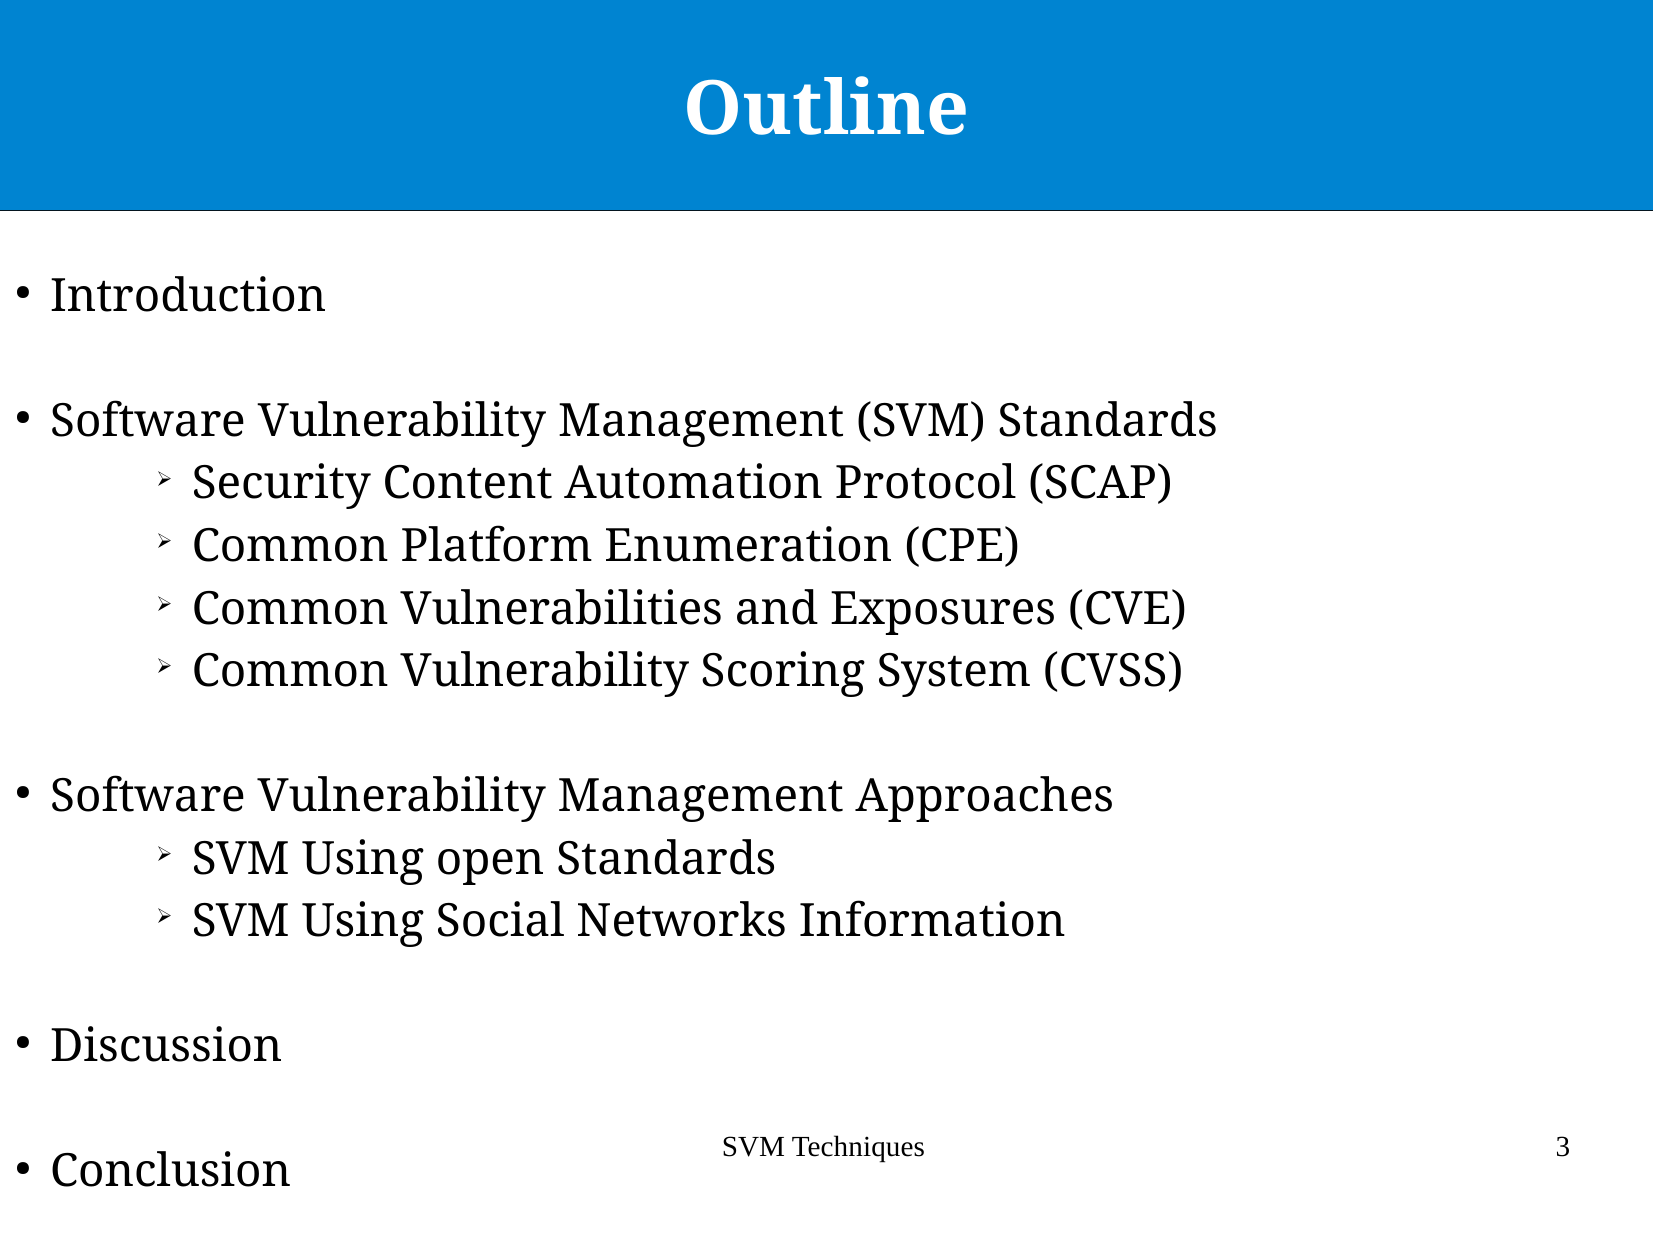

# Outline
Introduction
Software Vulnerability Management (SVM) Standards
Security Content Automation Protocol (SCAP)
Common Platform Enumeration (CPE)
Common Vulnerabilities and Exposures (CVE)
Common Vulnerability Scoring System (CVSS)
Software Vulnerability Management Approaches
SVM Using open Standards
SVM Using Social Networks Information
Discussion
Conclusion
SVM Techniques
3